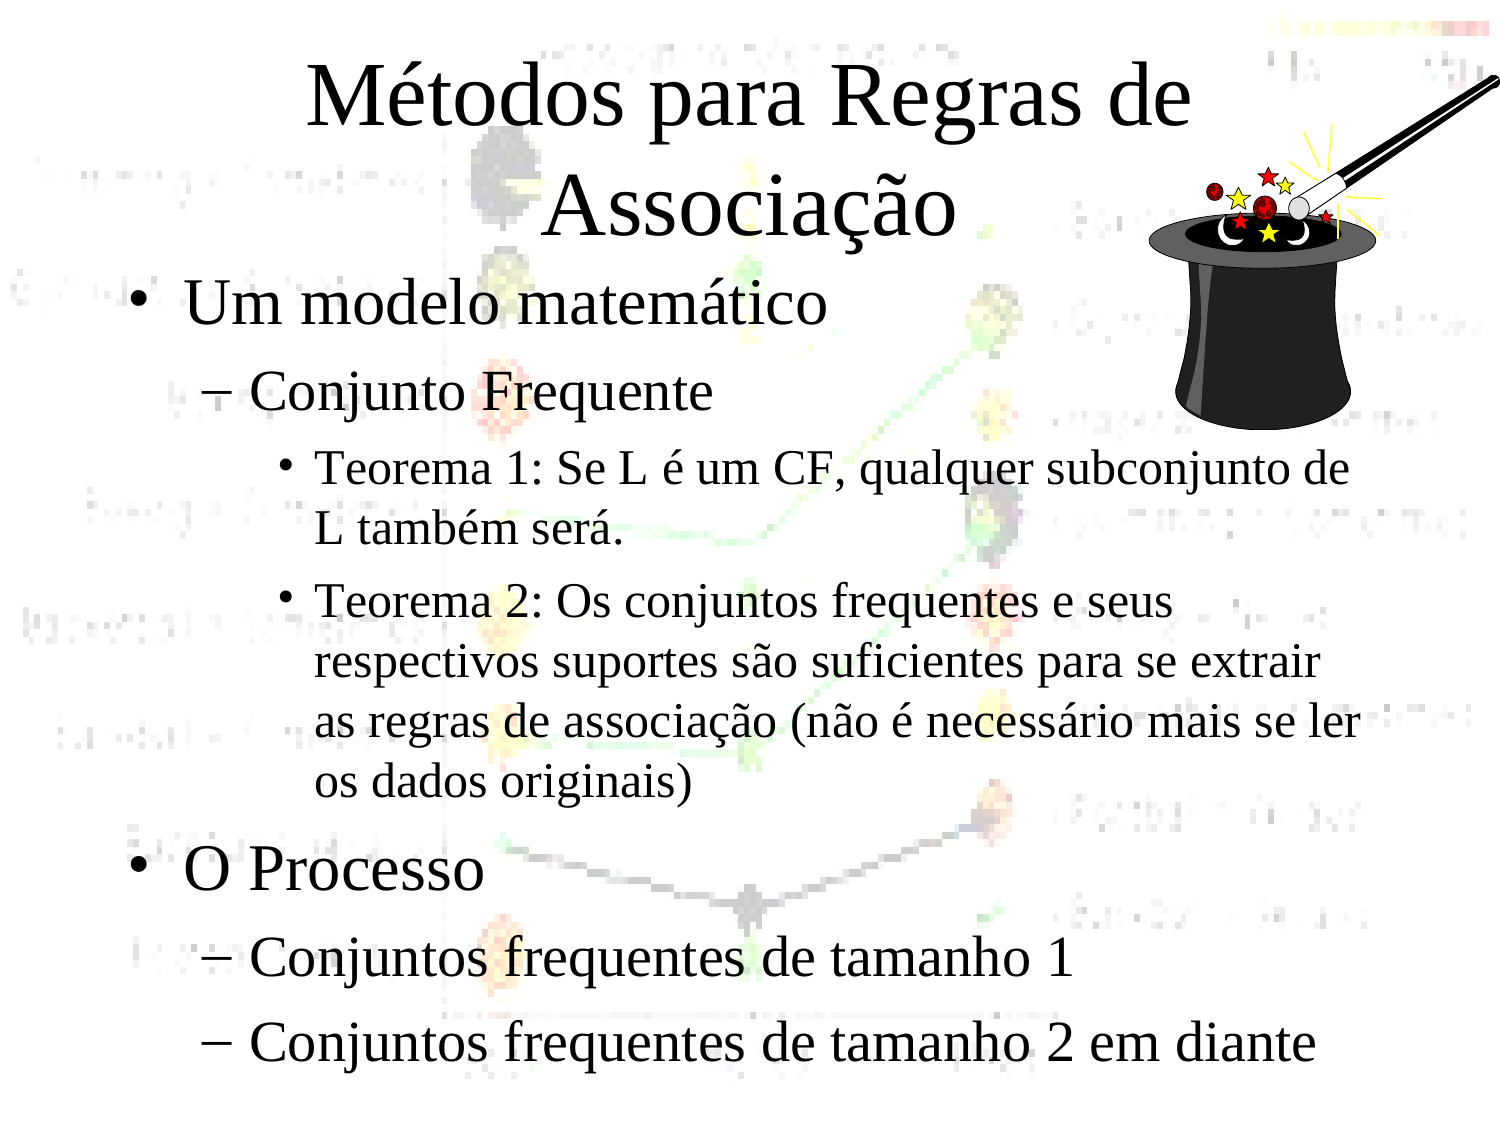

# Métodos para Regras de Associação
Um modelo matemático
Conjunto Frequente
Teorema 1: Se L é um CF, qualquer subconjunto de L também será.
Teorema 2: Os conjuntos frequentes e seus respectivos suportes são suficientes para se extrair as regras de associação (não é necessário mais se ler os dados originais)
O Processo
Conjuntos frequentes de tamanho 1
Conjuntos frequentes de tamanho 2 em diante